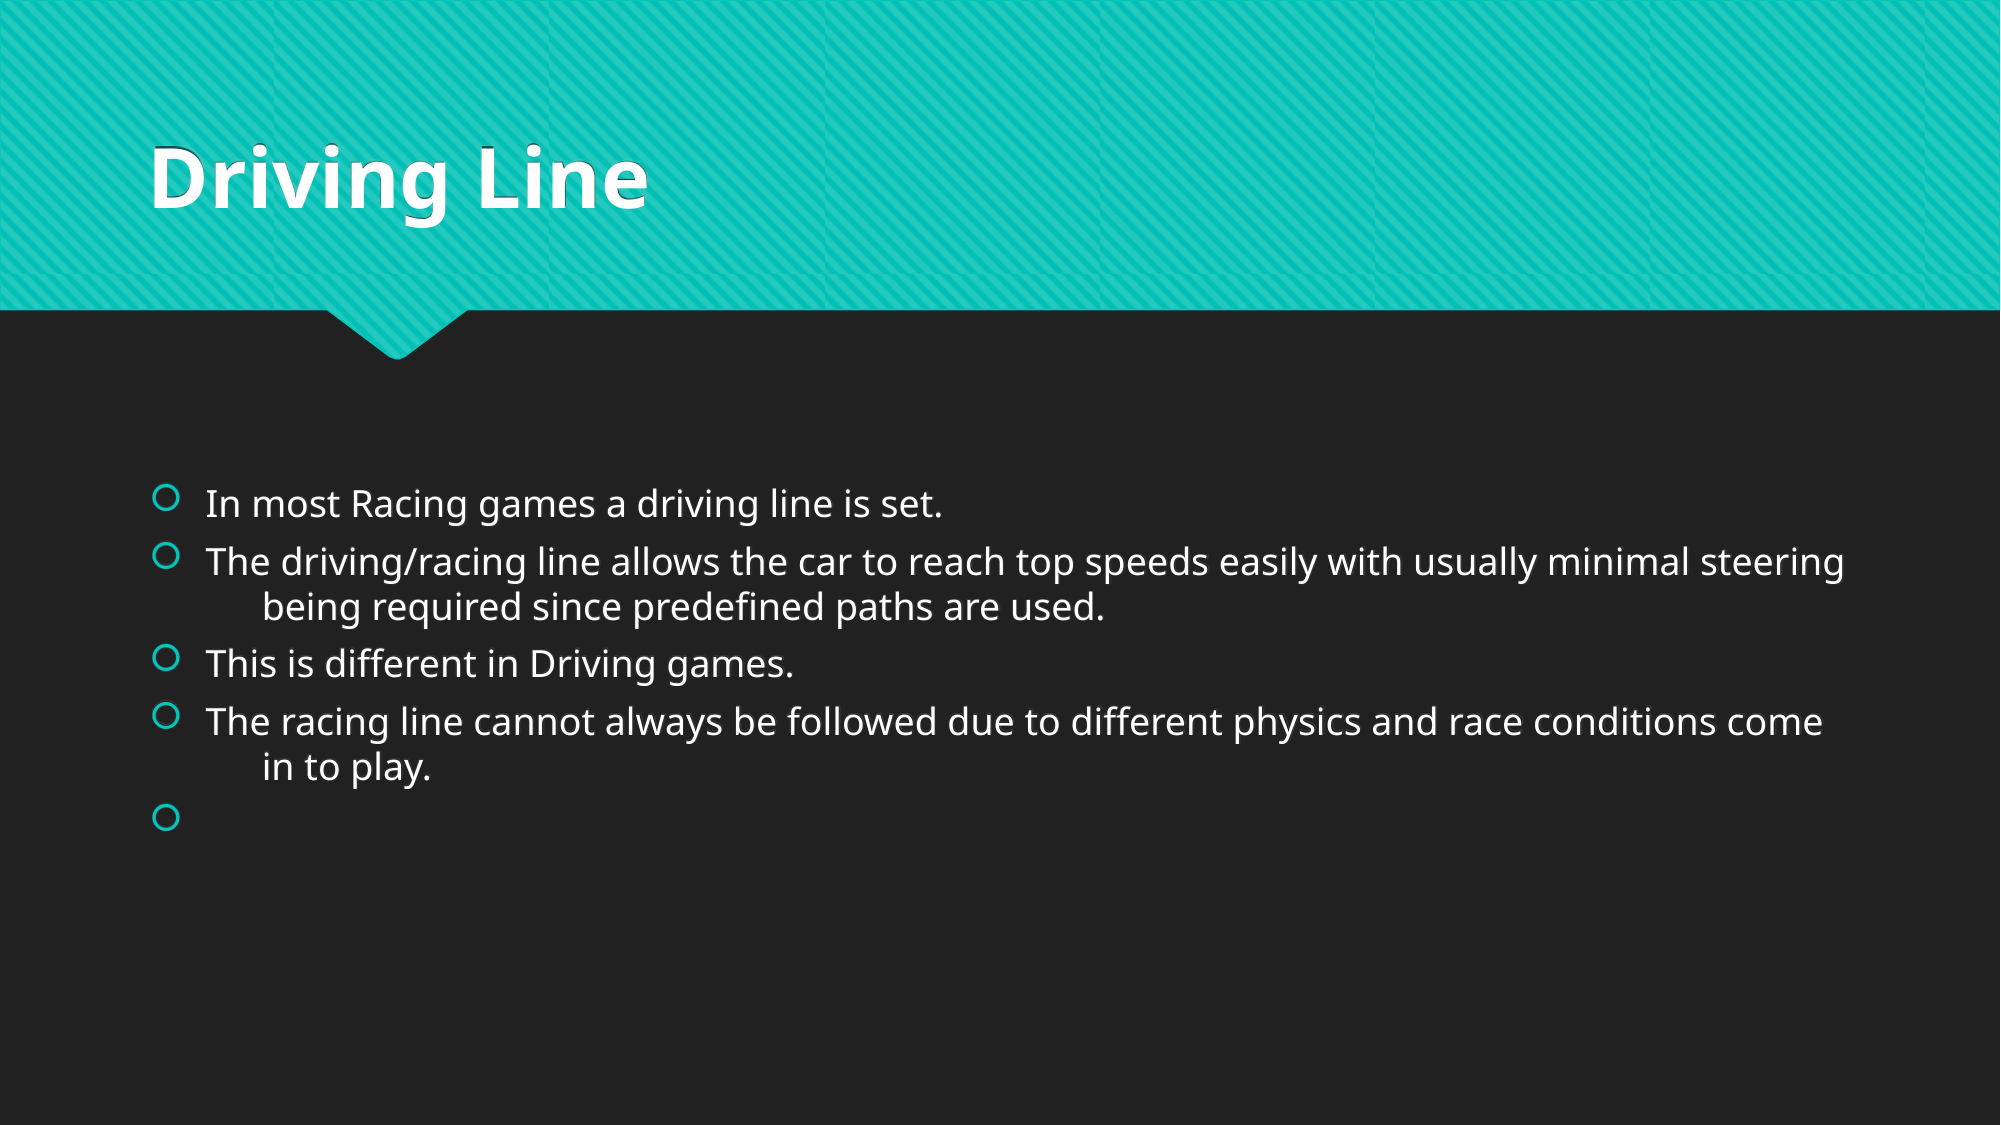

# Driving Line
In most Racing games a driving line is set.
The driving/racing line allows the car to reach top speeds easily with usually minimal steering being required since predefined paths are used.
This is different in Driving games.
The racing line cannot always be followed due to different physics and race conditions come in to play.